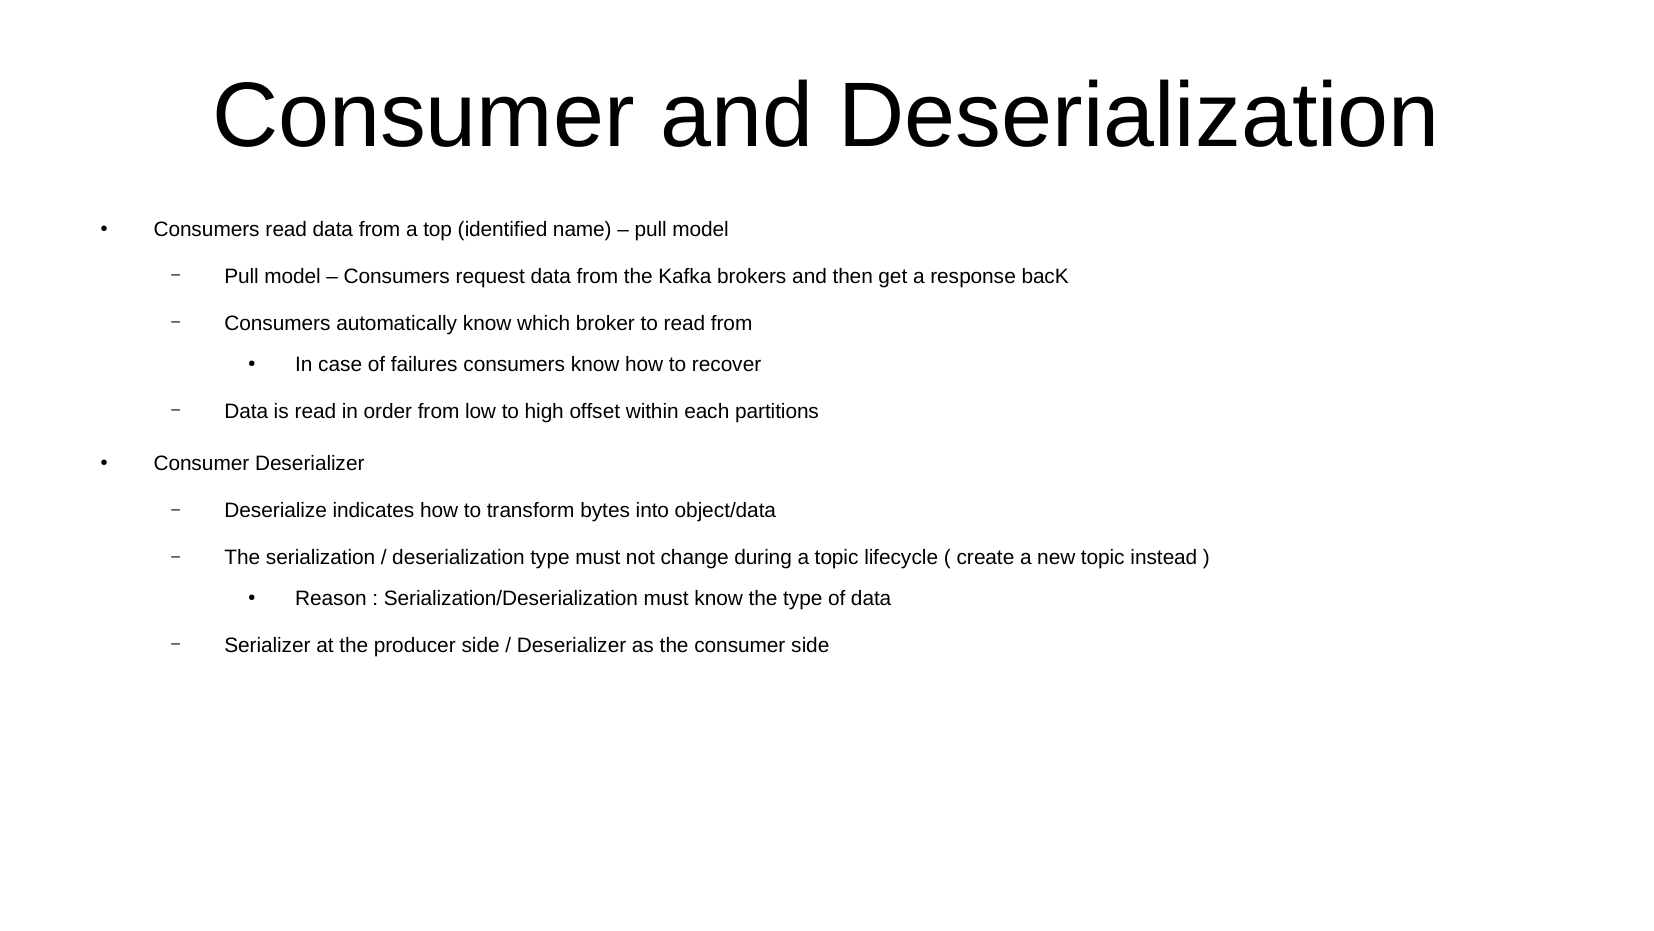

# Consumer and Deserialization
Consumers read data from a top (identified name) – pull model
Pull model – Consumers request data from the Kafka brokers and then get a response bacK
Consumers automatically know which broker to read from
In case of failures consumers know how to recover
Data is read in order from low to high offset within each partitions
Consumer Deserializer
Deserialize indicates how to transform bytes into object/data
The serialization / deserialization type must not change during a topic lifecycle ( create a new topic instead )
Reason : Serialization/Deserialization must know the type of data
Serializer at the producer side / Deserializer as the consumer side